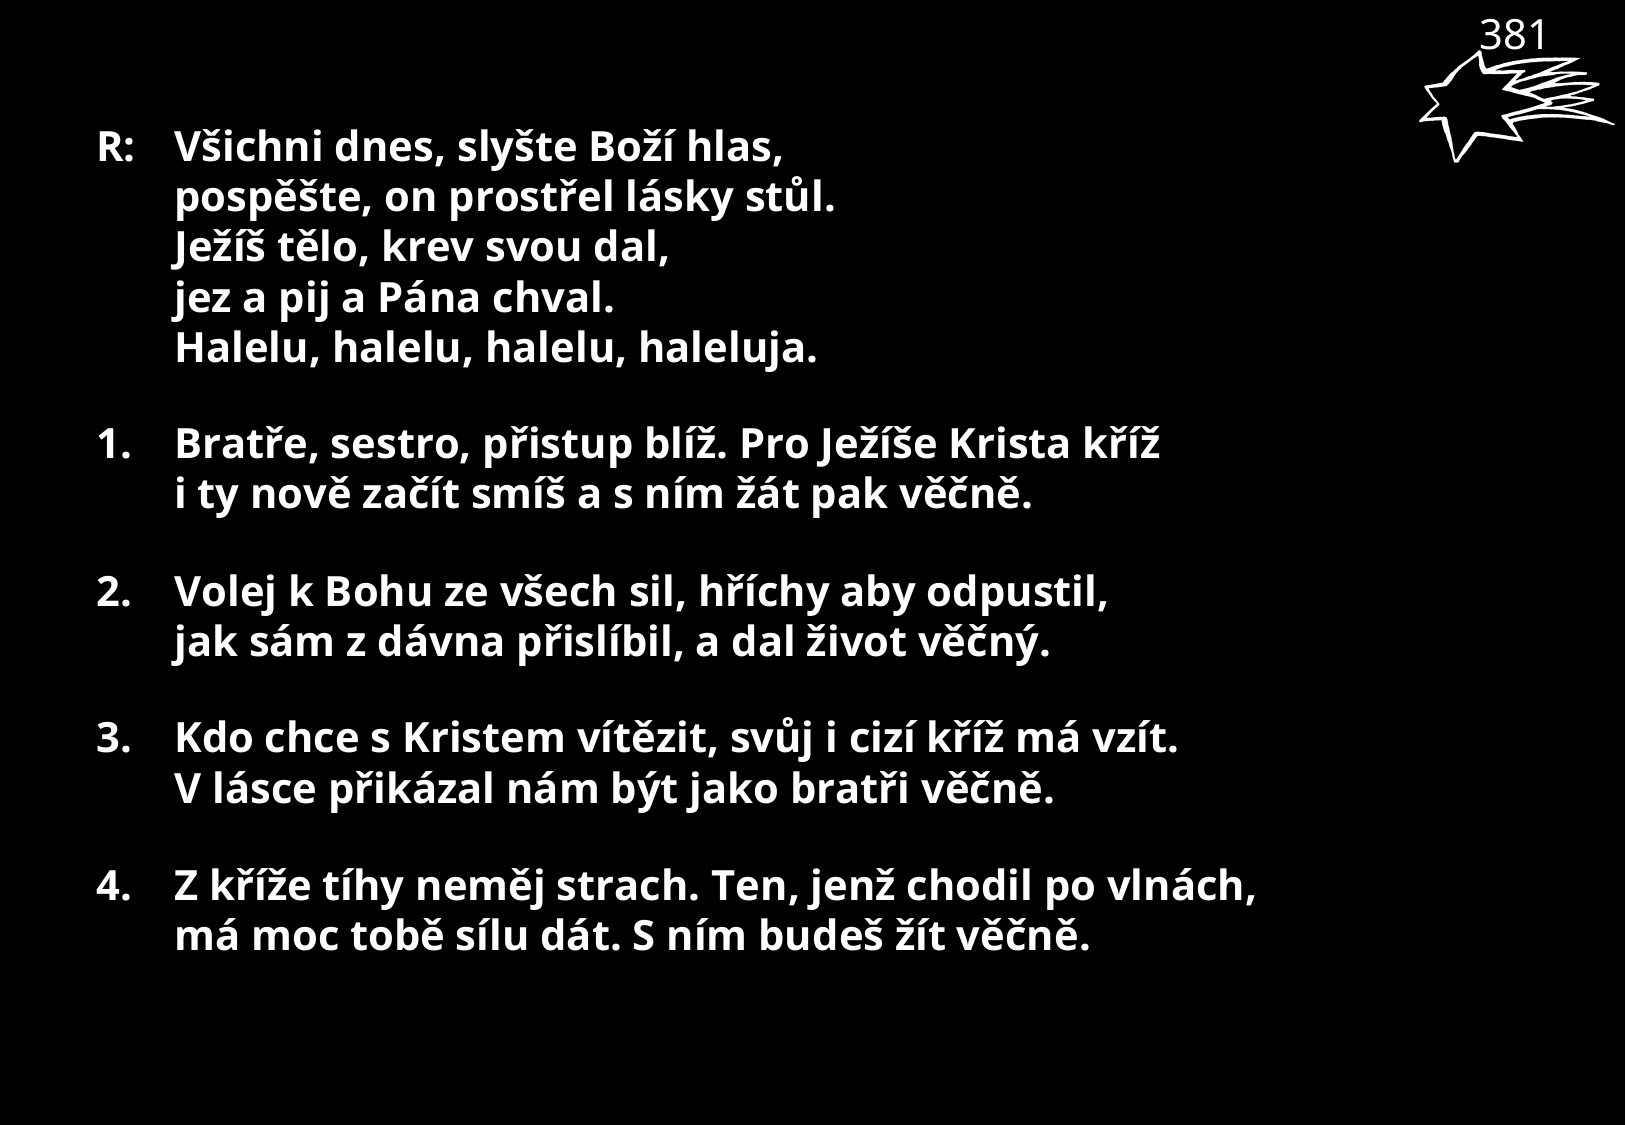

381
# R: 	Všichni dnes, slyšte Boží hlas, pospěšte, on prostřel lásky stůl. Ježíš tělo, krev svou dal, jez a pij a Pána chval. Halelu, halelu, halelu, haleluja.
1. 	Bratře, sestro, přistup blíž. Pro Ježíše Krista kříž
i ty nově začít smíš a s ním žát pak věčně.
2.	Volej k Bohu ze všech sil, hříchy aby odpustil,
jak sám z dávna přislíbil, a dal život věčný.
3.	Kdo chce s Kristem vítězit, svůj i cizí kříž má vzít.
V lásce přikázal nám být jako bratři věčně.
4.	Z kříže tíhy neměj strach. Ten, jenž chodil po vlnách,
má moc tobě sílu dát. S ním budeš žít věčně.